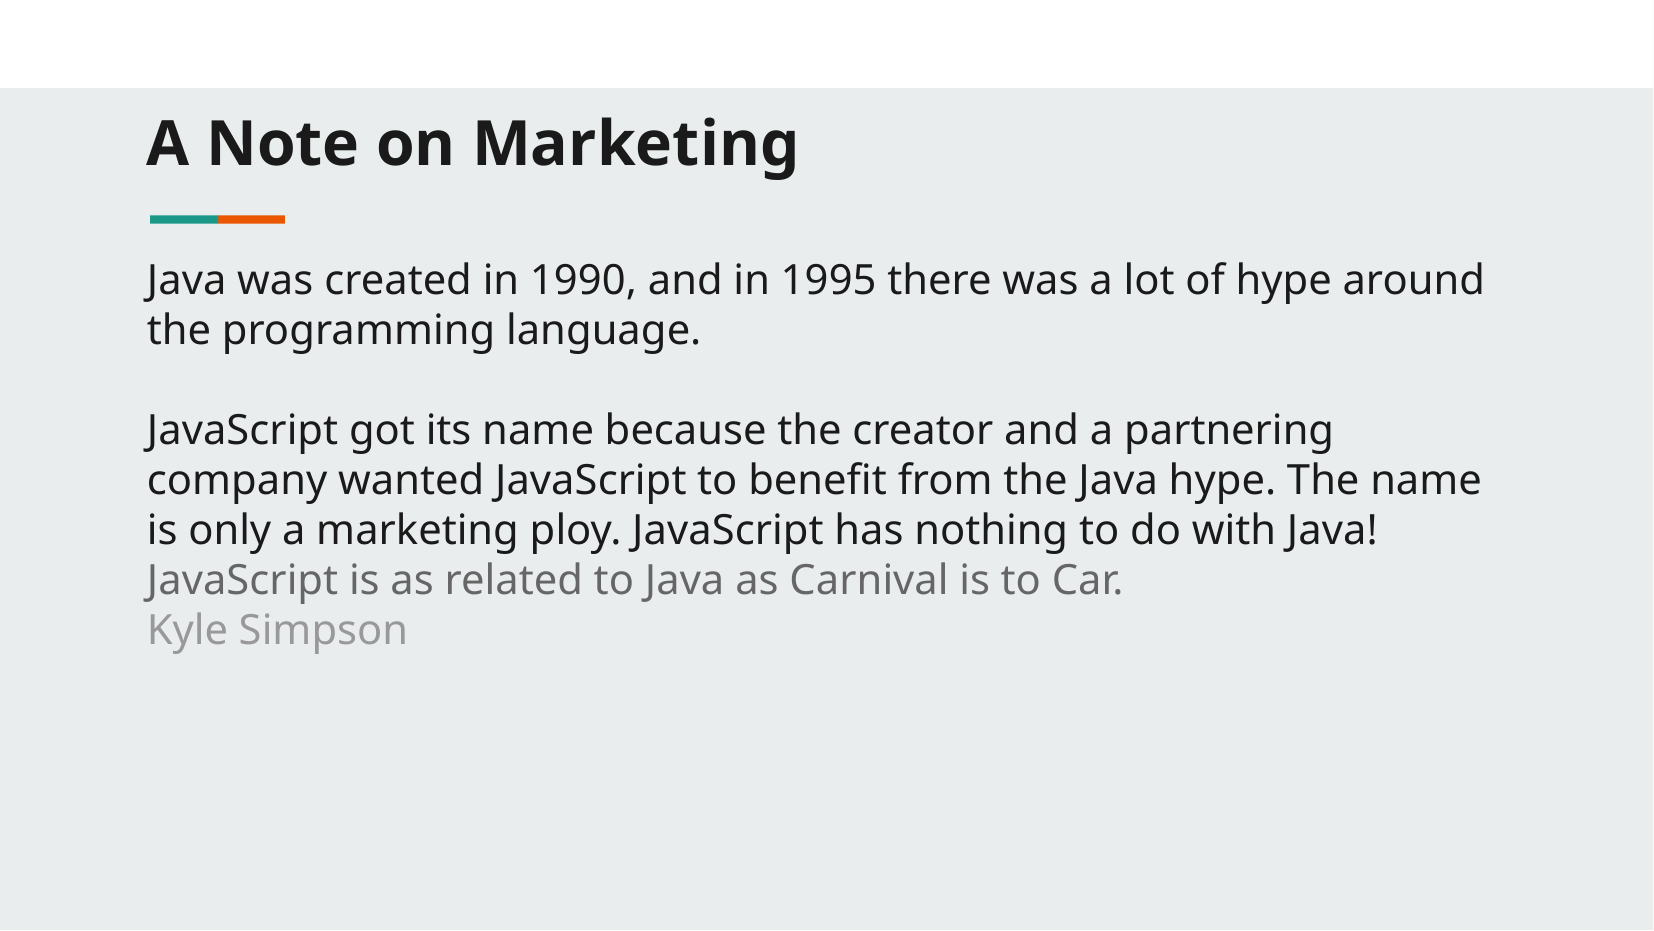

# A Note on Marketing Java was created in 1990, and in 1995 there was a lot of hype around the programming language. JavaScript got its name because the creator and a partnering company wanted JavaScript to benefit from the Java hype. The name is only a marketing ploy. JavaScript has nothing to do with Java! JavaScript is as related to Java as Carnival is to Car. Kyle Simpson